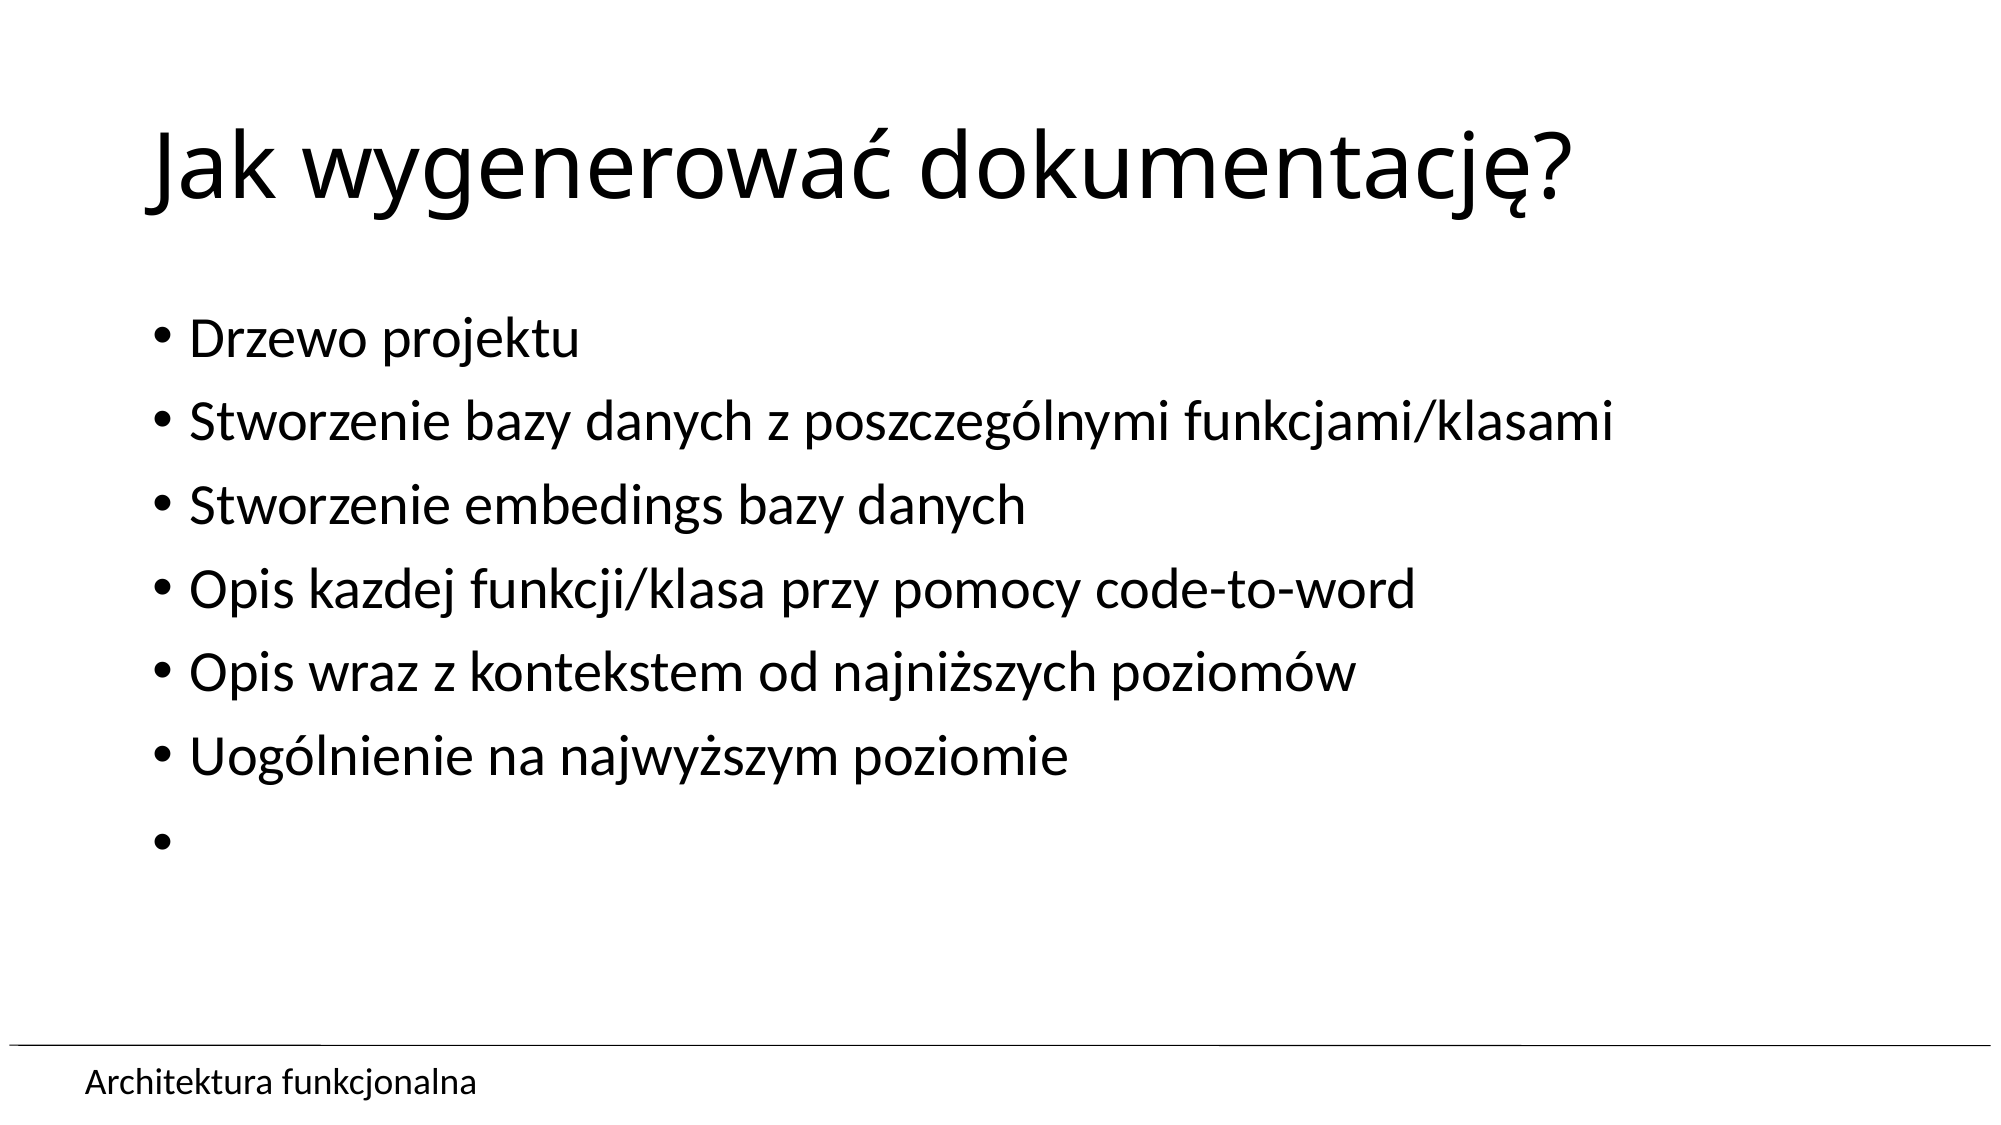

# Jak wygenerować dokumentację?
Drzewo projektu
Stworzenie bazy danych z poszczególnymi funkcjami/klasami
Stworzenie embedings bazy danych
Opis kazdej funkcji/klasa przy pomocy code-to-word
Opis wraz z kontekstem od najniższych poziomów
Uogólnienie na najwyższym poziomie
Architektura funkcjonalna